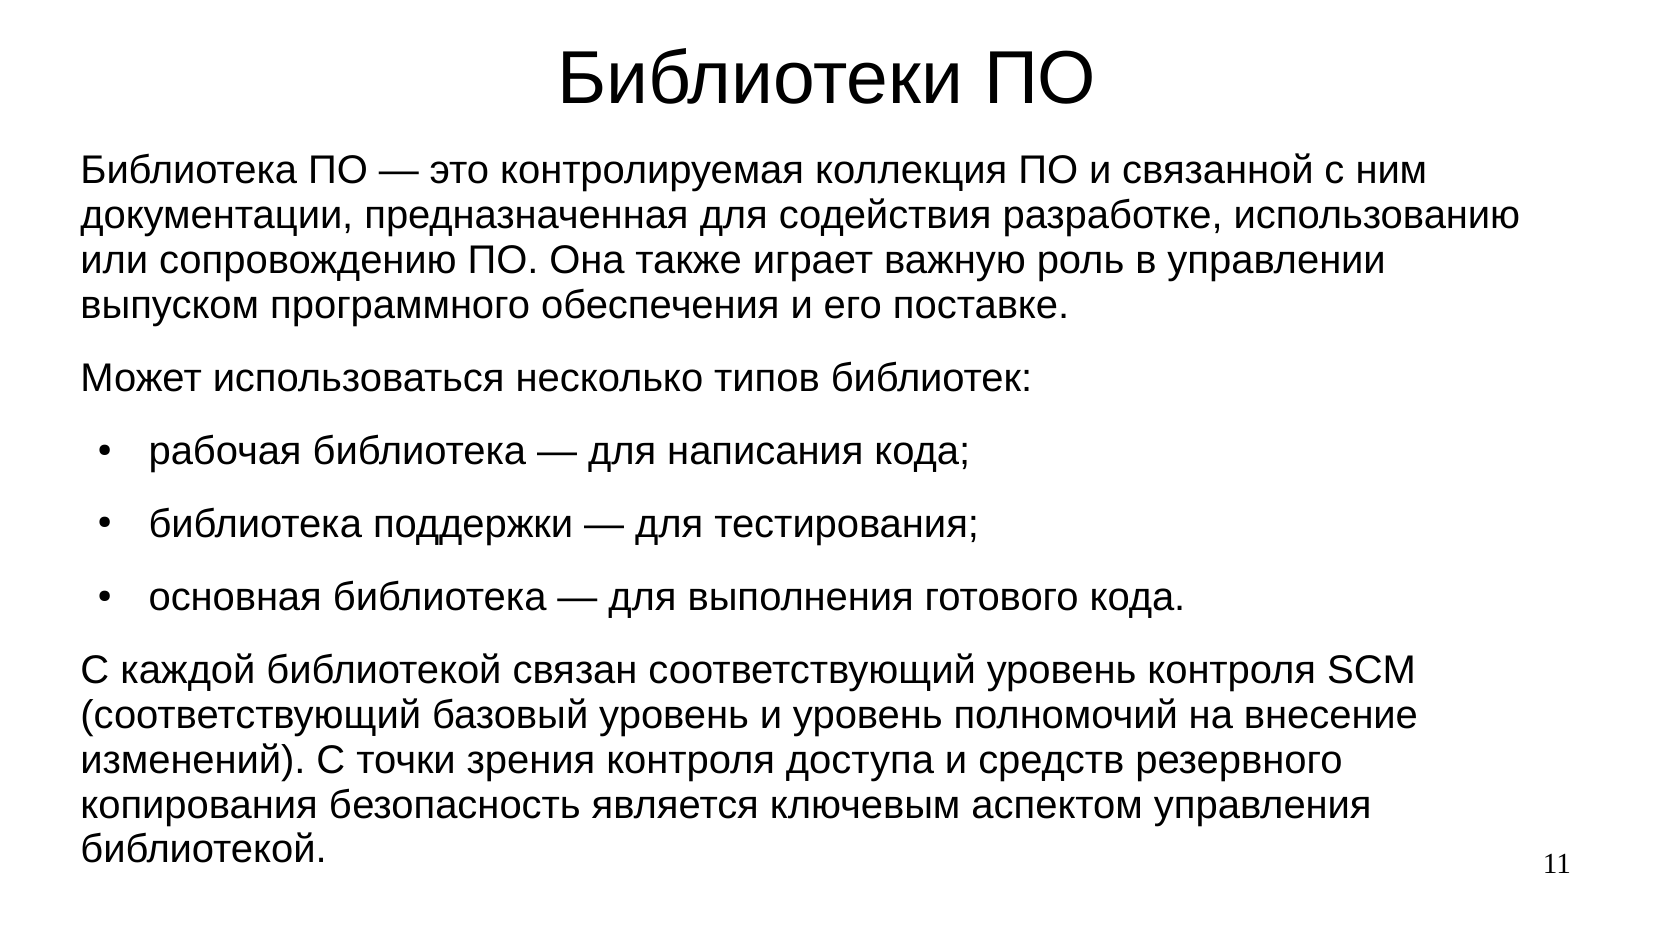

# Библиотеки ПО
Библиотека ПО — это контролируемая коллекция ПО и связанной с ним документации, предназначенная для содействия разработке, использованию или сопровождению ПО. Она также играет важную роль в управлении выпуском программного обеспечения и его поставке.
Может использоваться несколько типов библиотек:
рабочая библиотека — для написания кода;
библиотека поддержки — для тестирования;
основная библиотека — для выполнения готового кода.
С каждой библиотекой связан соответствующий уровень контроля SCM (соответствующий базовый уровень и уровень полномочий на внесение изменений). С точки зрения контроля доступа и средств резервного копирования безопасность является ключевым аспектом управления библиотекой.
11